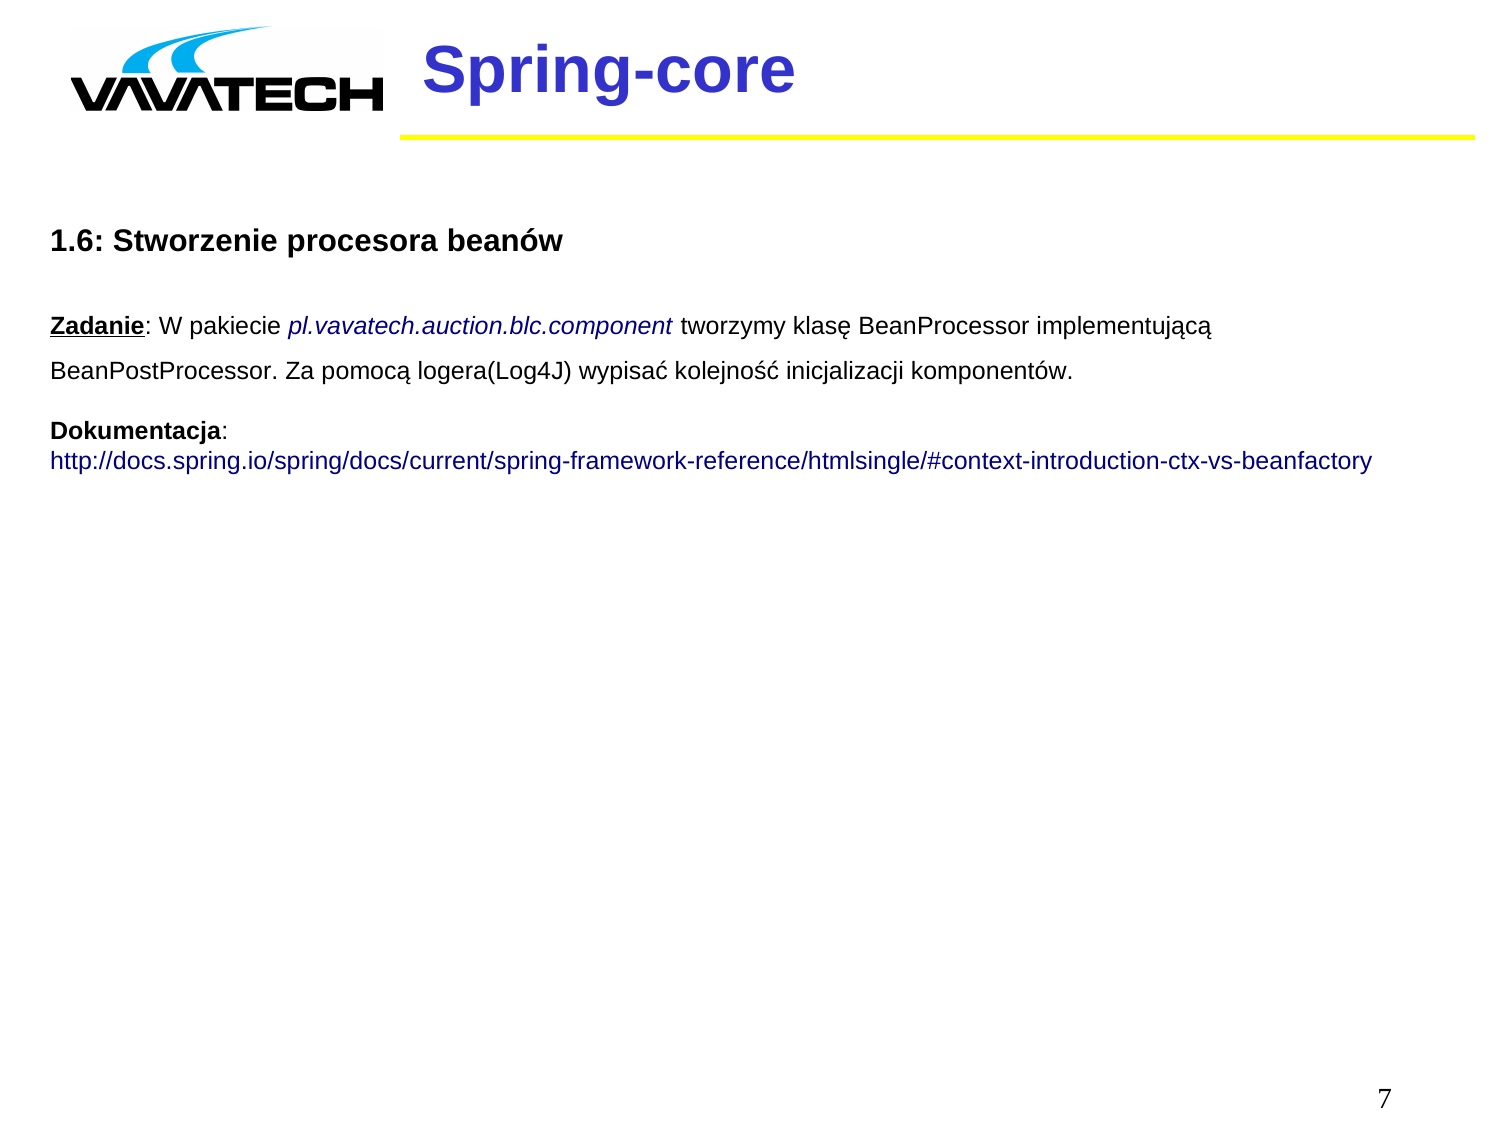

# Spring-core
1.6: Stworzenie procesora beanów
Zadanie: W pakiecie pl.vavatech.auction.blc.component tworzymy klasę BeanProcessor implementującą BeanPostProcessor. Za pomocą logera(Log4J) wypisać kolejność inicjalizacji komponentów.
Dokumentacja: http://docs.spring.io/spring/docs/current/spring-framework-reference/htmlsingle/#context-introduction-ctx-vs-beanfactory
7